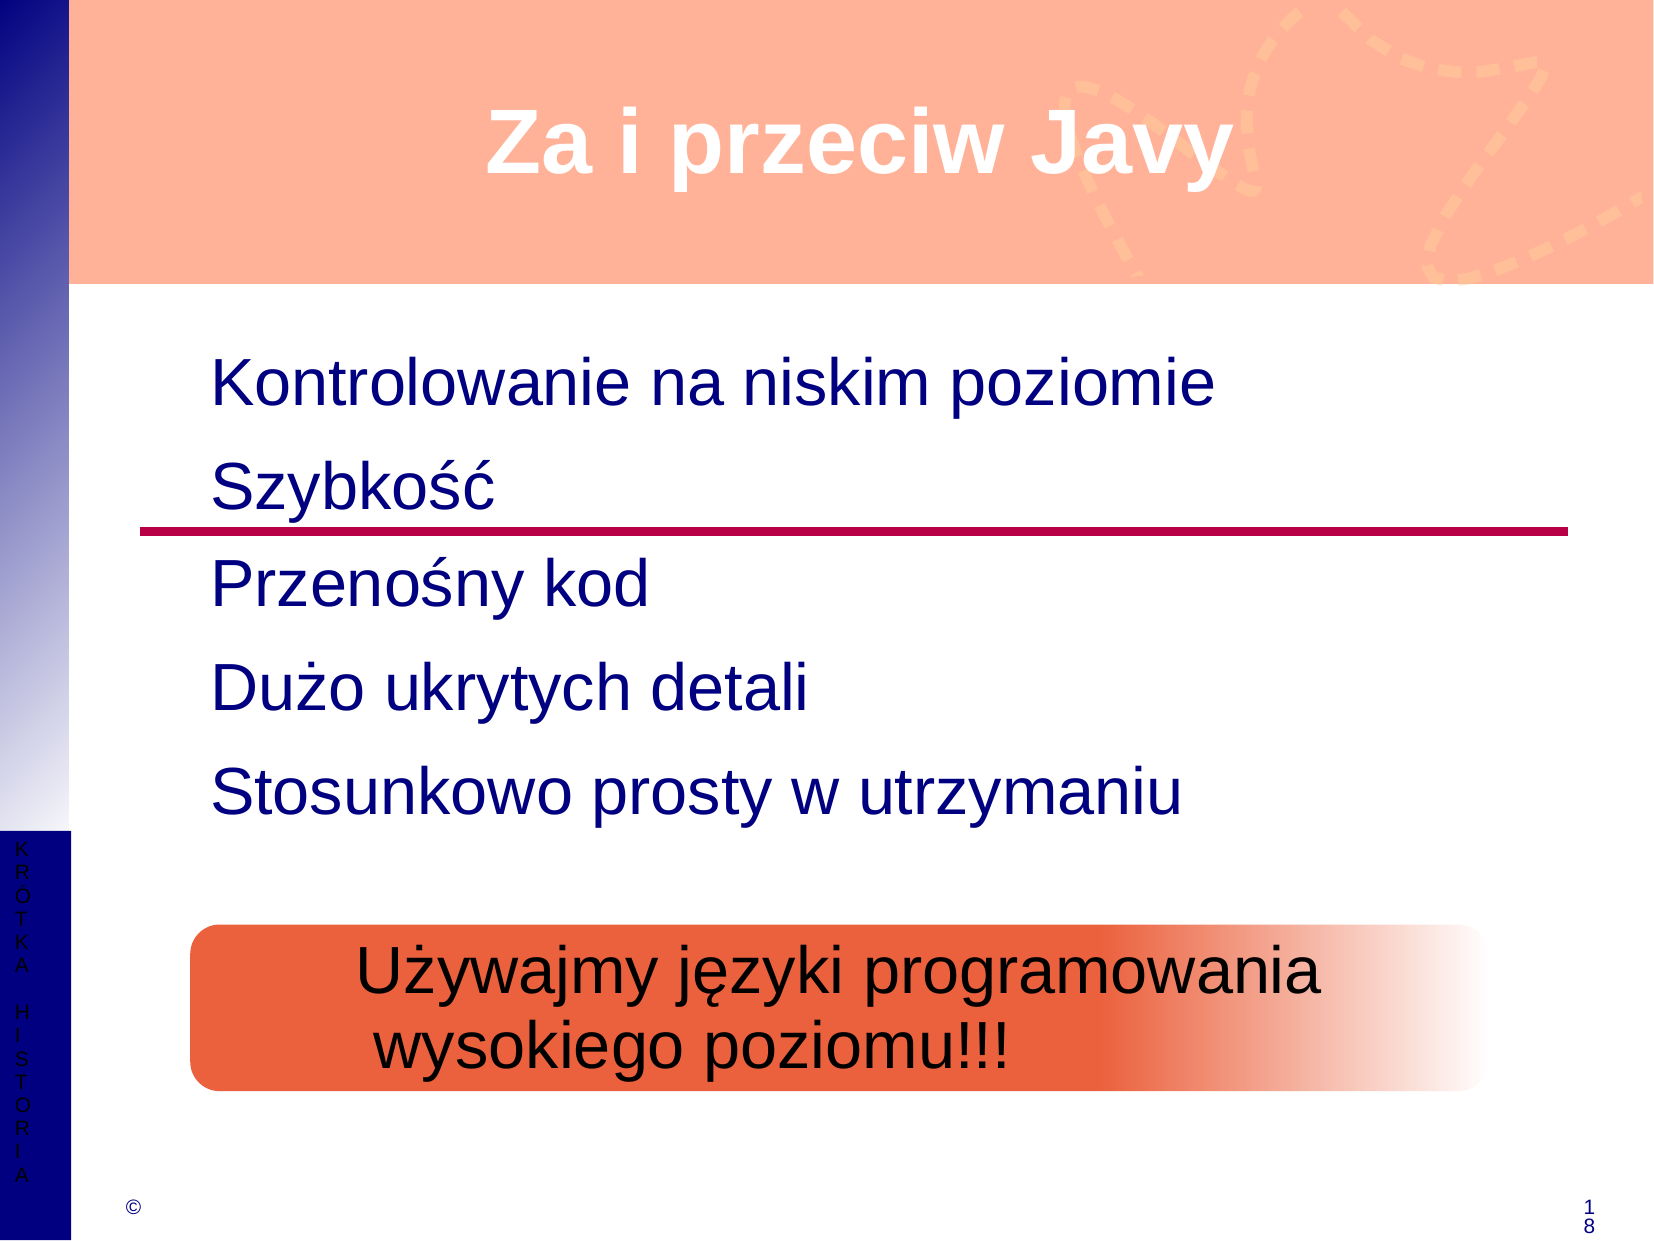

# Za i przeciw Javy
Kontrolowanie na niskim poziomie
Szybkość
Przenośny kod
Dużo ukrytych detali
Stosunkowo prosty w utrzymaniu
K
R
Ó
T
K
A
H
I
S
T
O
R
I
A
Używajmy języki programowania
 wysokiego poziomu!!!